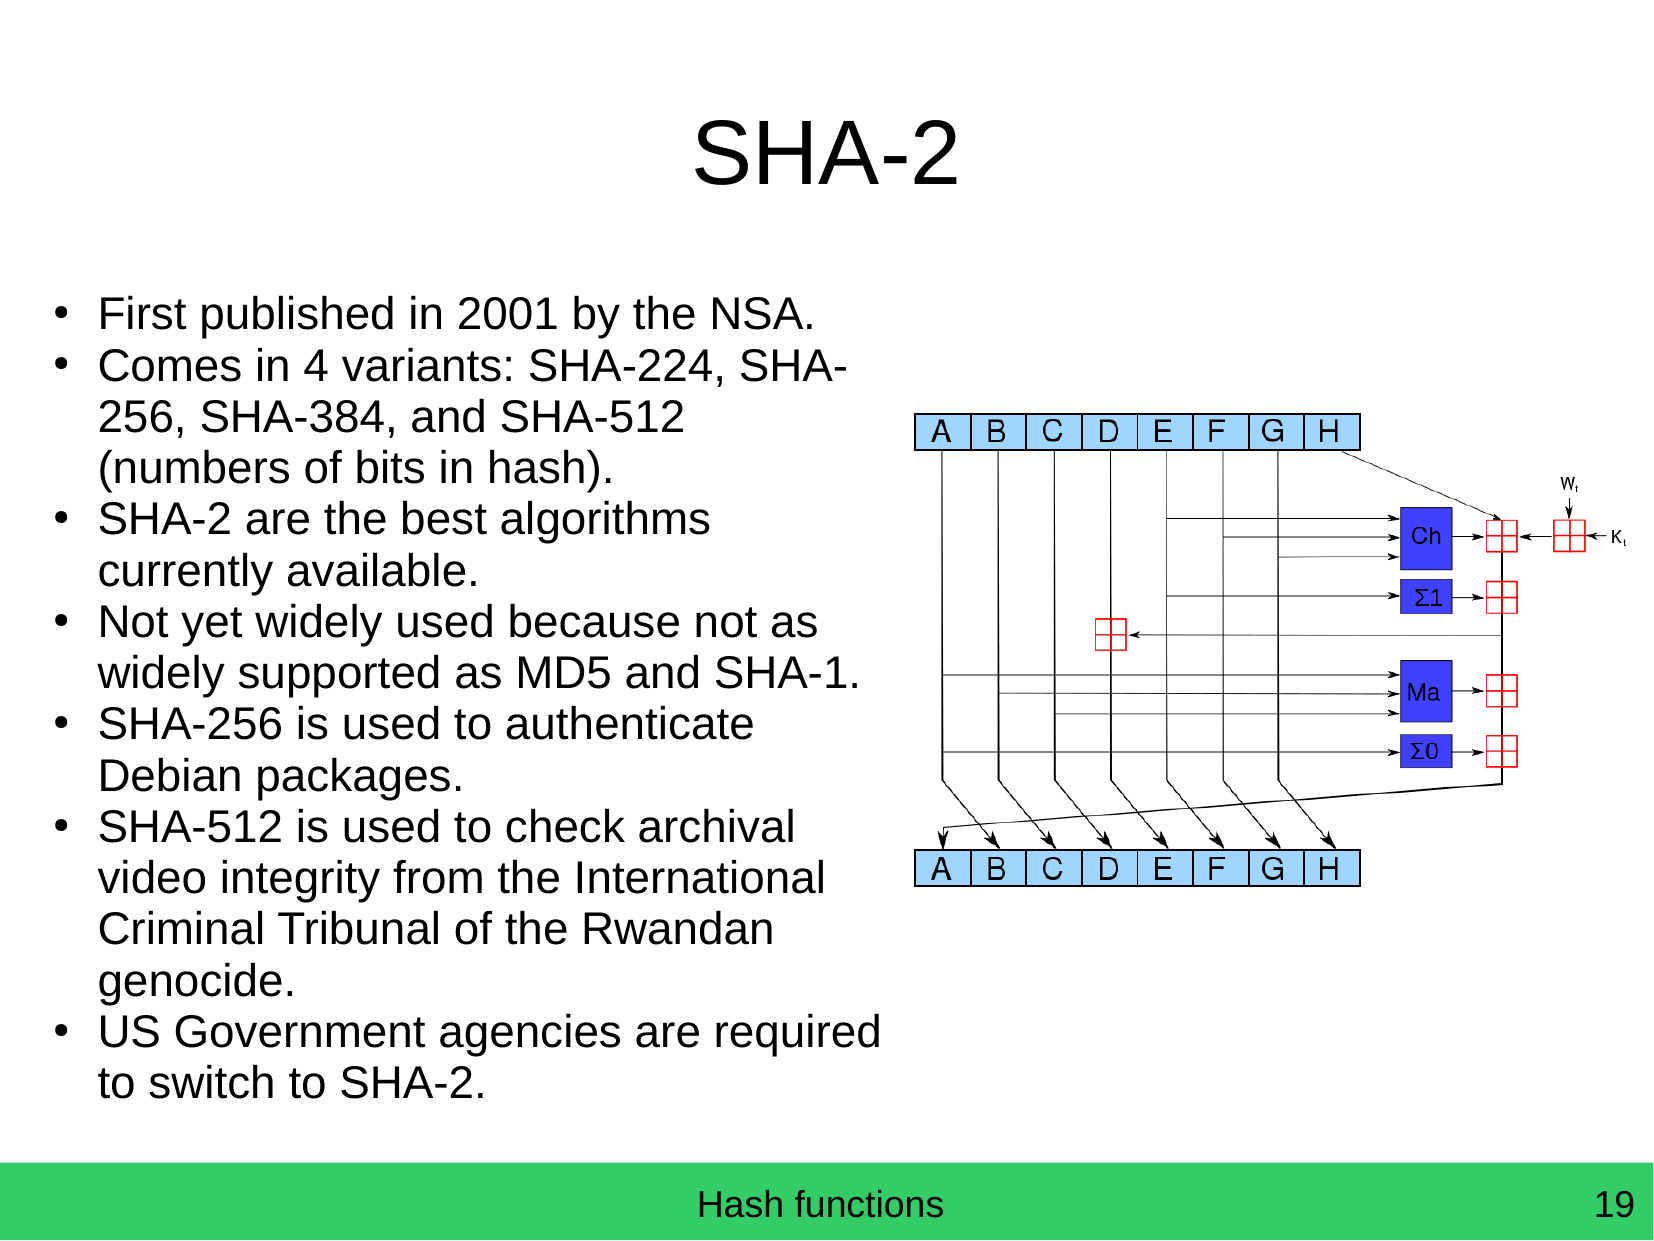

# SHA-2
First published in 2001 by the NSA.
Comes in 4 variants: SHA-224, SHA-256, SHA-384, and SHA-512 (numbers of bits in hash).
SHA-2 are the best algorithms currently available.
Not yet widely used because not as widely supported as MD5 and SHA-1.
SHA-256 is used to authenticate Debian packages.
SHA-512 is used to check archival video integrity from the International Criminal Tribunal of the Rwandan genocide.
US Government agencies are required to switch to SHA-2.